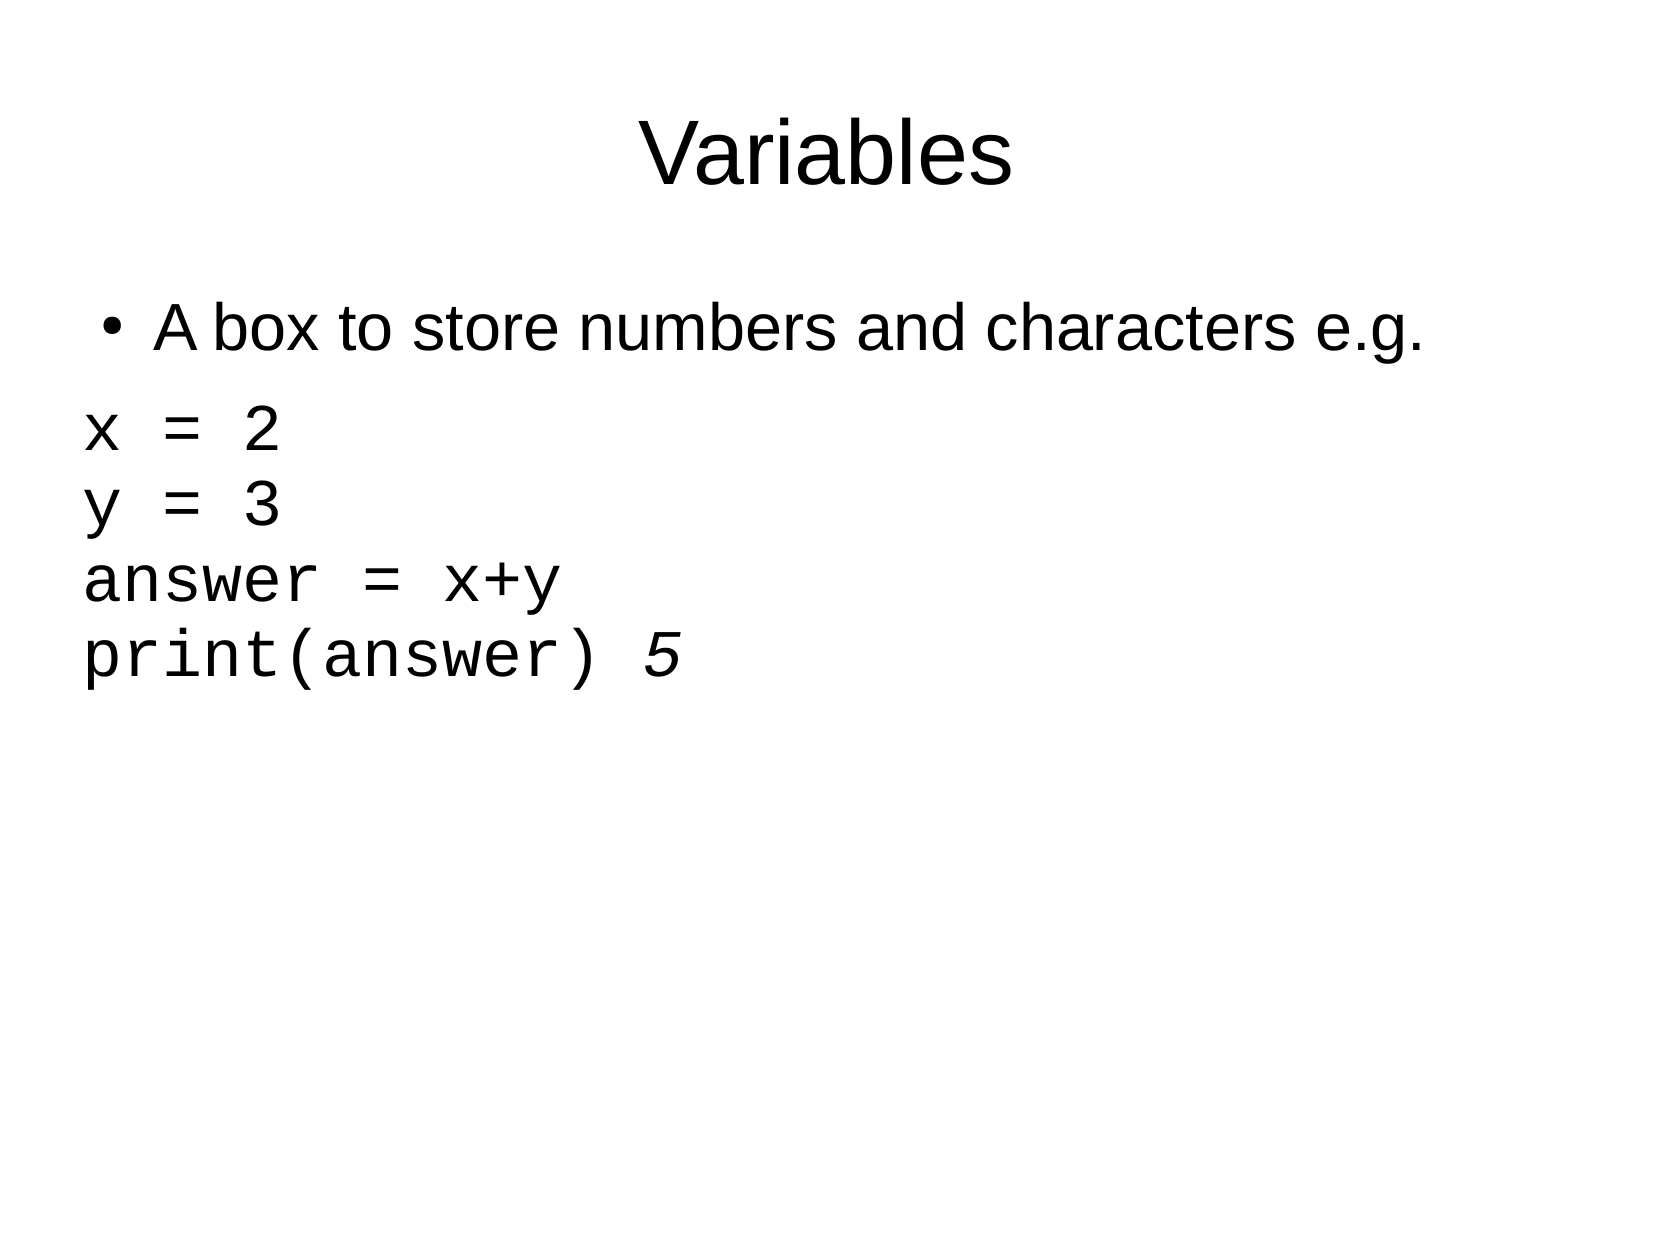

# Variables
A box to store numbers and characters e.g.
x = 2
y = 3
answer = x+y
print(answer) 5